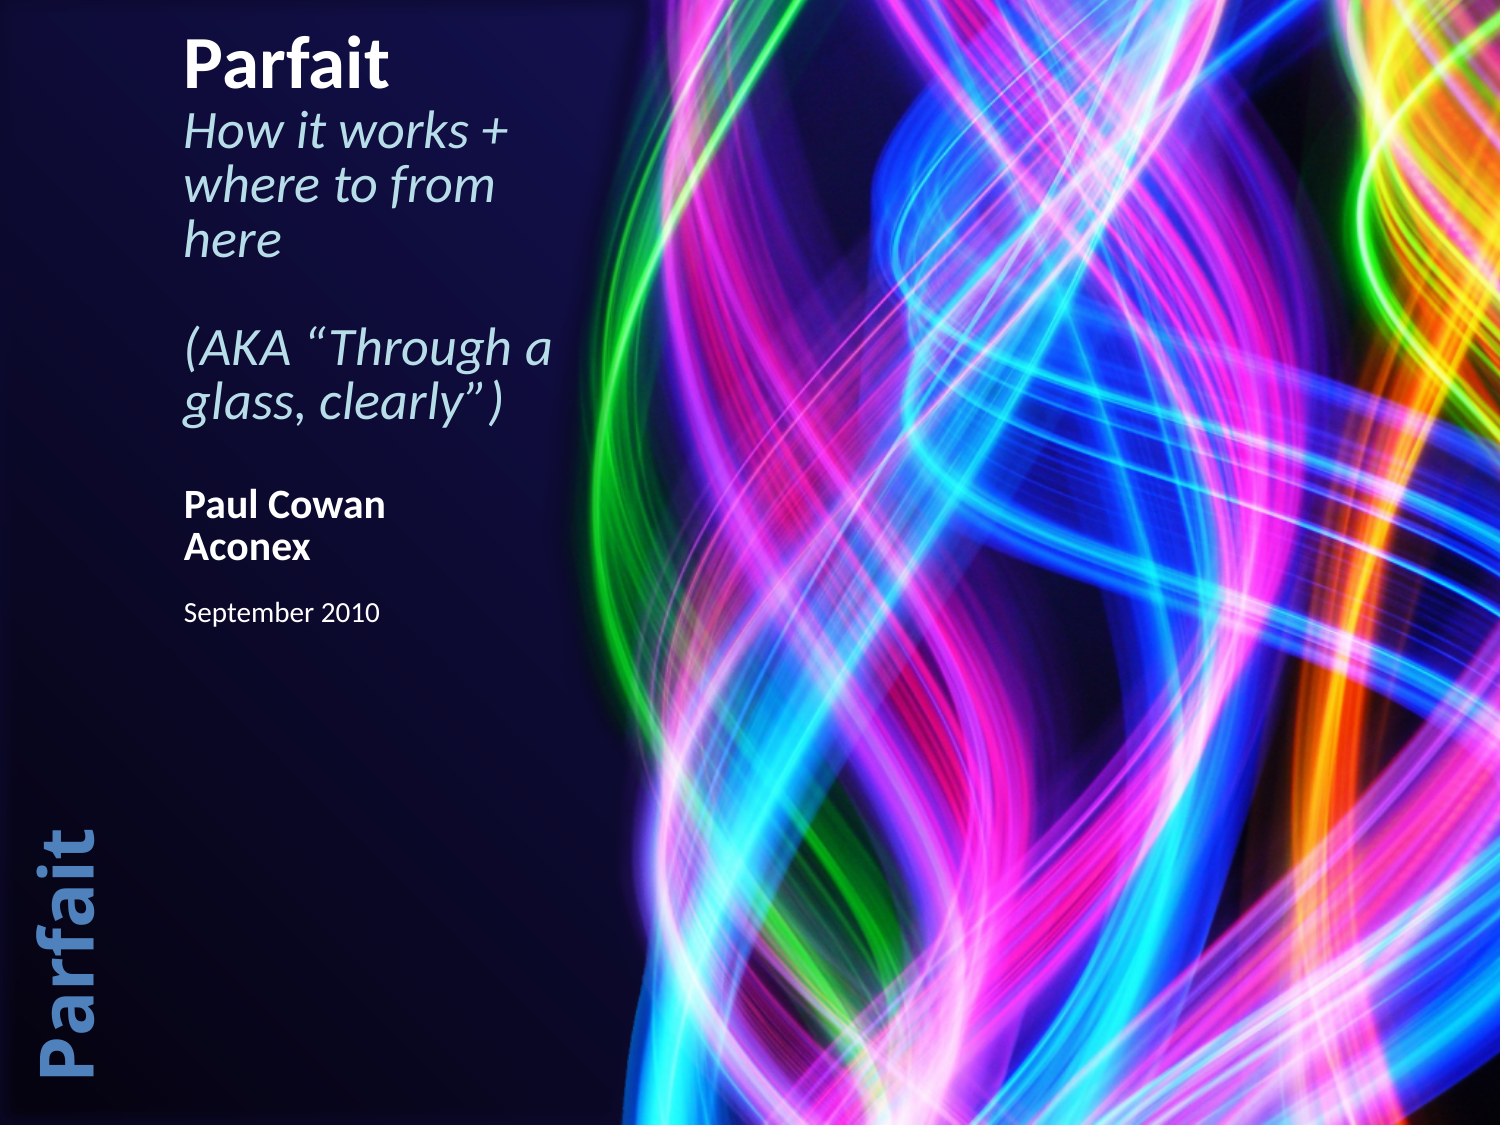

Parfait
How it works +
where to from
here
(AKA “Through a glass, clearly”)
Paul Cowan
Aconex
September 2010
# Parfait